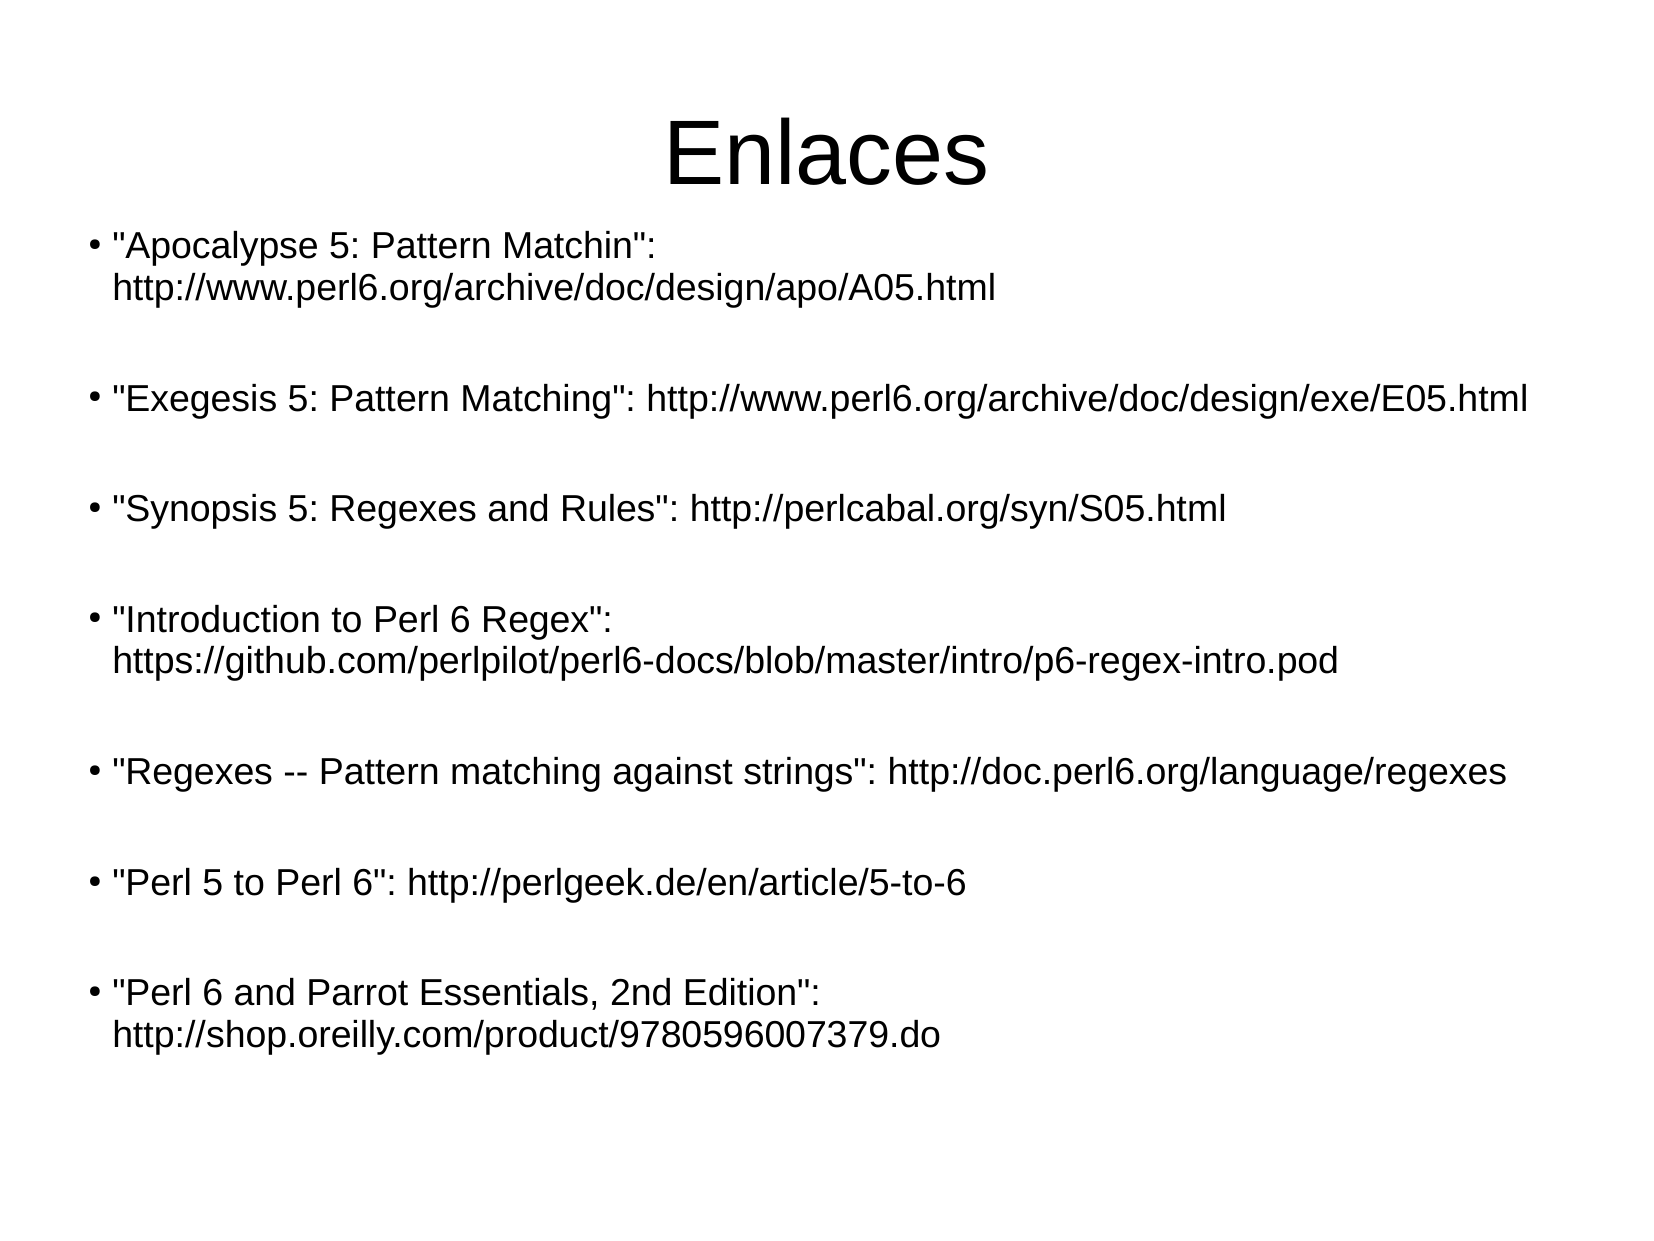

# Enlaces
"Apocalypse 5: Pattern Matchin": http://www.perl6.org/archive/doc/design/apo/A05.html
"Exegesis 5: Pattern Matching": http://www.perl6.org/archive/doc/design/exe/E05.html
"Synopsis 5: Regexes and Rules": http://perlcabal.org/syn/S05.html
"Introduction to Perl 6 Regex": https://github.com/perlpilot/perl6-docs/blob/master/intro/p6-regex-intro.pod
"Regexes -- Pattern matching against strings": http://doc.perl6.org/language/regexes
"Perl 5 to Perl 6": http://perlgeek.de/en/article/5-to-6
"Perl 6 and Parrot Essentials, 2nd Edition": http://shop.oreilly.com/product/9780596007379.do